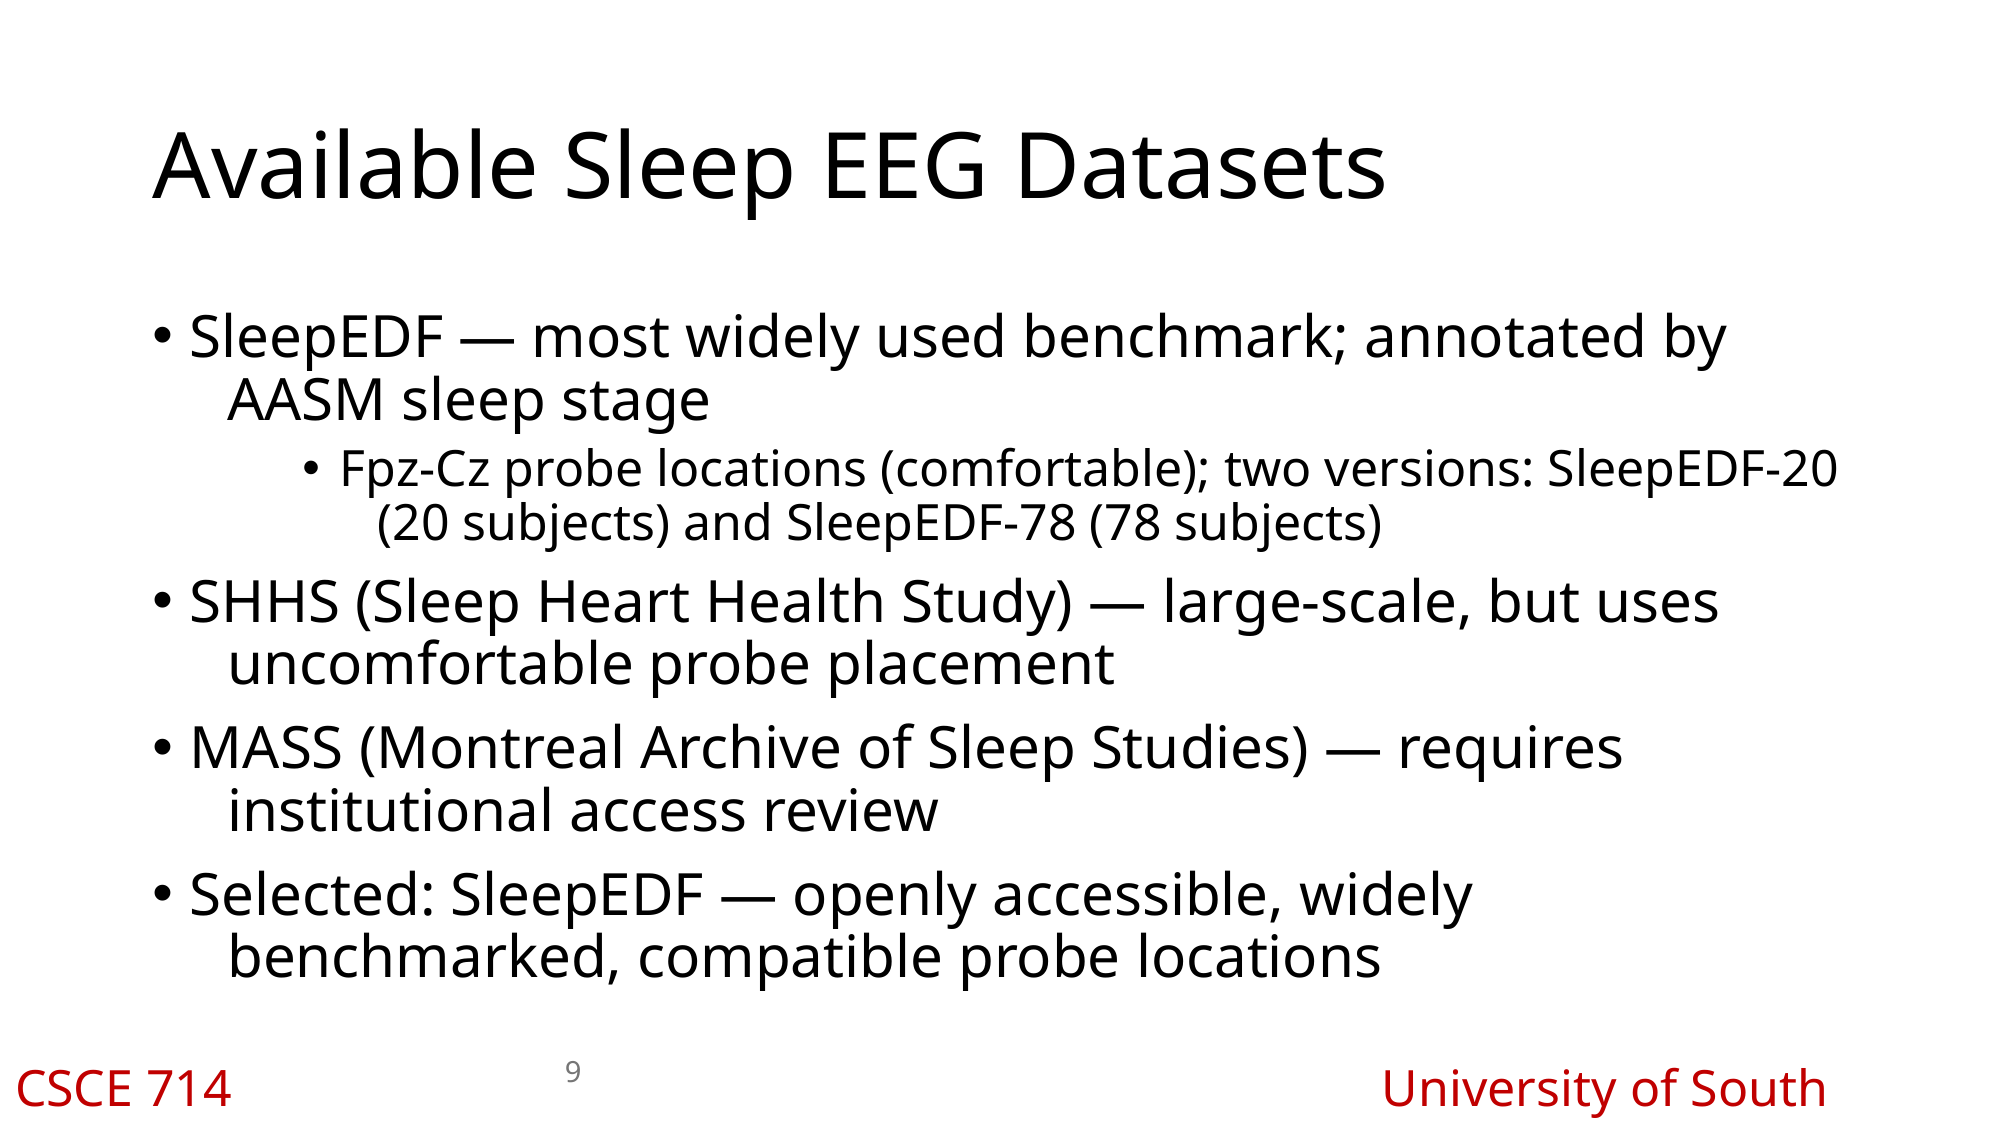

# Available Sleep EEG Datasets
SleepEDF — most widely used benchmark; annotated by AASM sleep stage
Fpz-Cz probe locations (comfortable); two versions: SleepEDF-20 (20 subjects) and SleepEDF-78 (78 subjects)
SHHS (Sleep Heart Health Study) — large-scale, but uses uncomfortable probe placement
MASS (Montreal Archive of Sleep Studies) — requires institutional access review
Selected: SleepEDF — openly accessible, widely benchmarked, compatible probe locations
9
CSCE 714
University of South Carolina